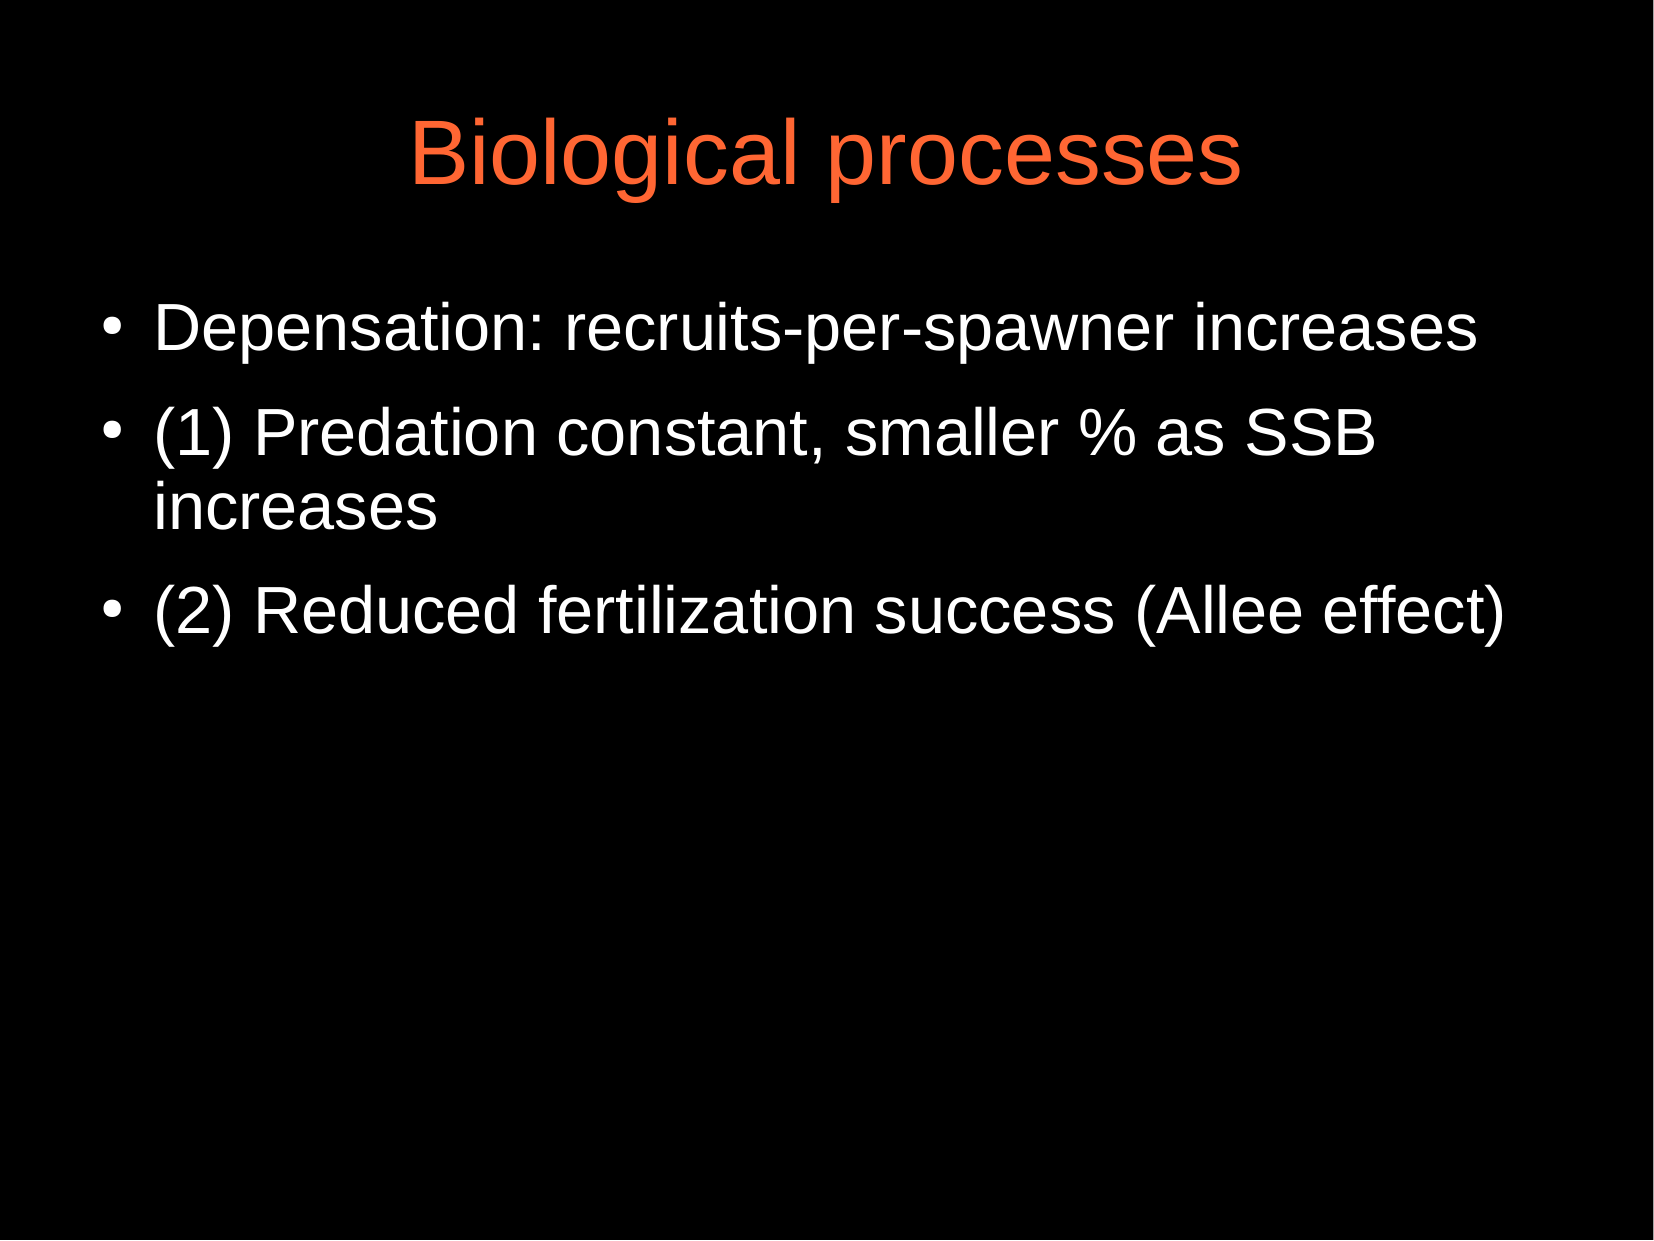

# Biological processes
Depensation: recruits-per-spawner increases
(1) Predation constant, smaller % as SSB increases
(2) Reduced fertilization success (Allee effect)